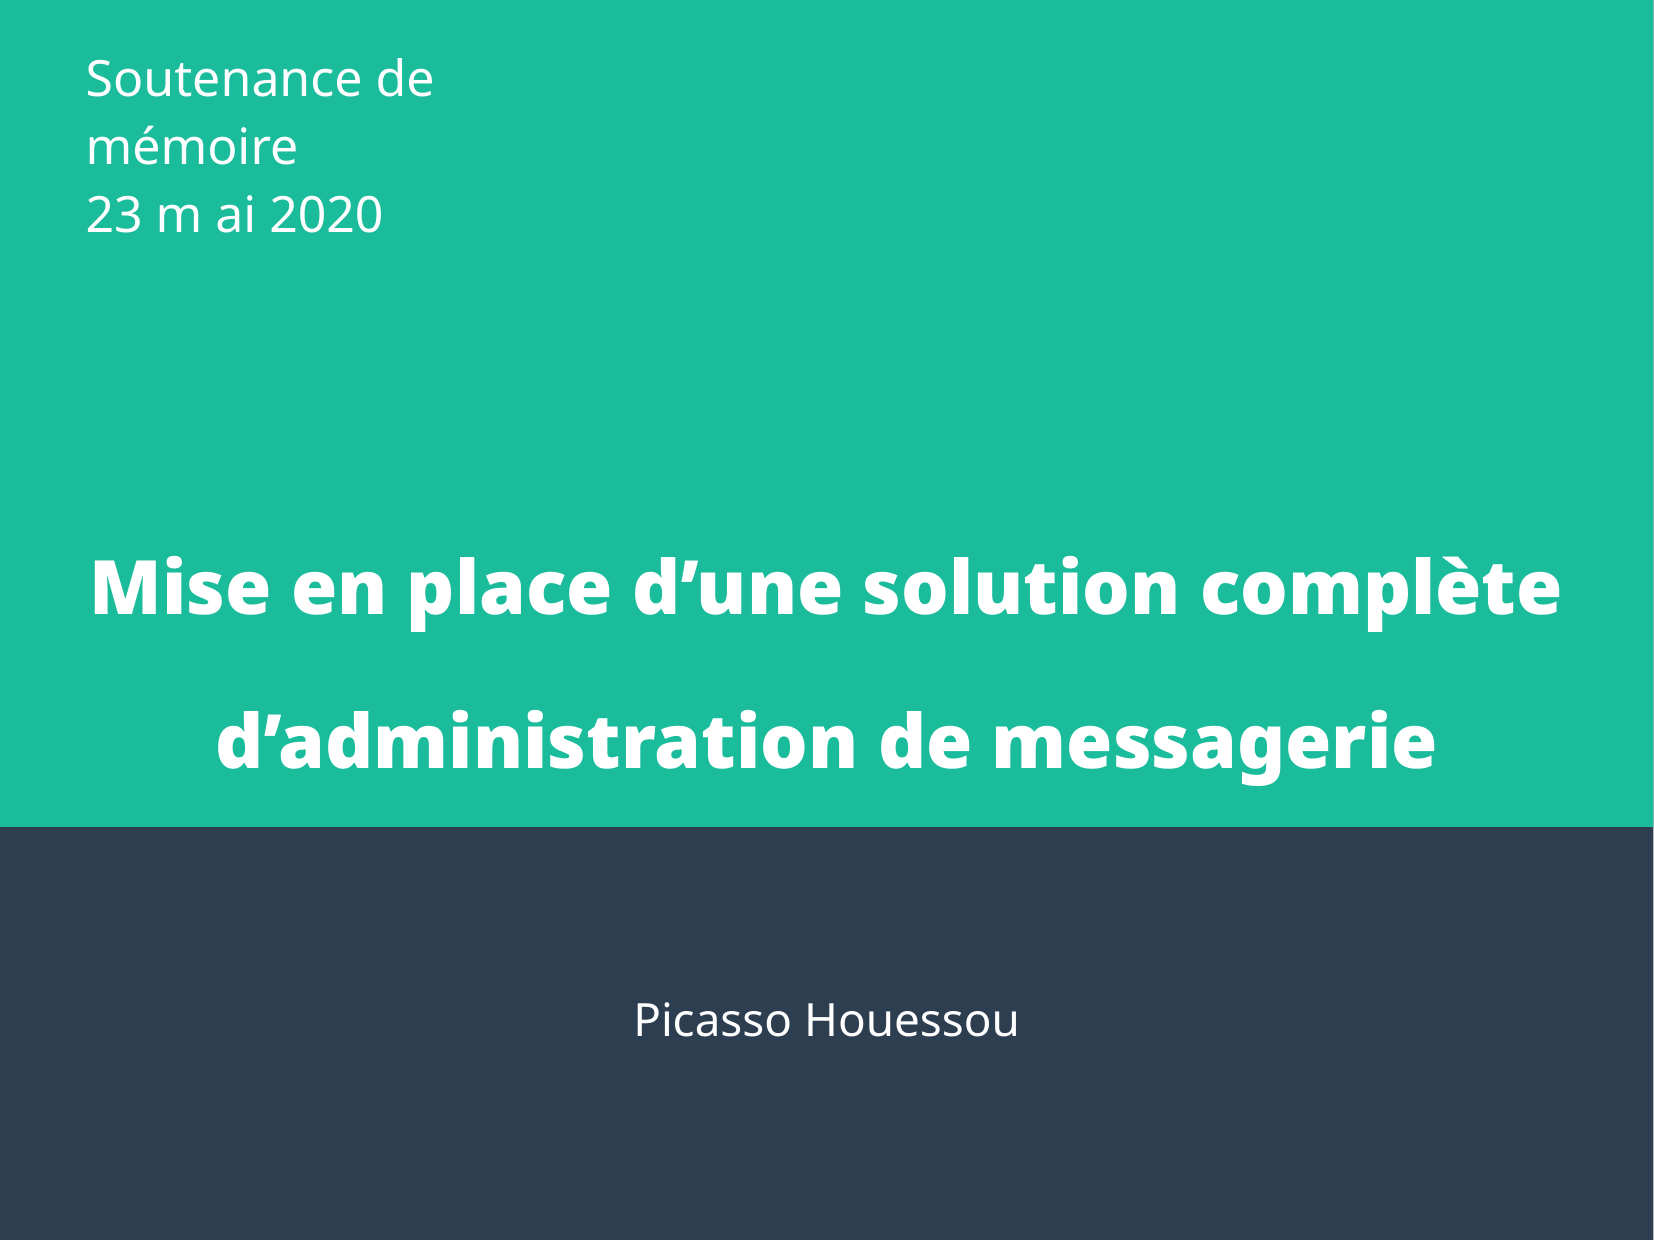

Soutenance de mémoire
23 m ai 2020
# Mise en place d’une solution complète d’administration de messagerie
Picasso Houessou